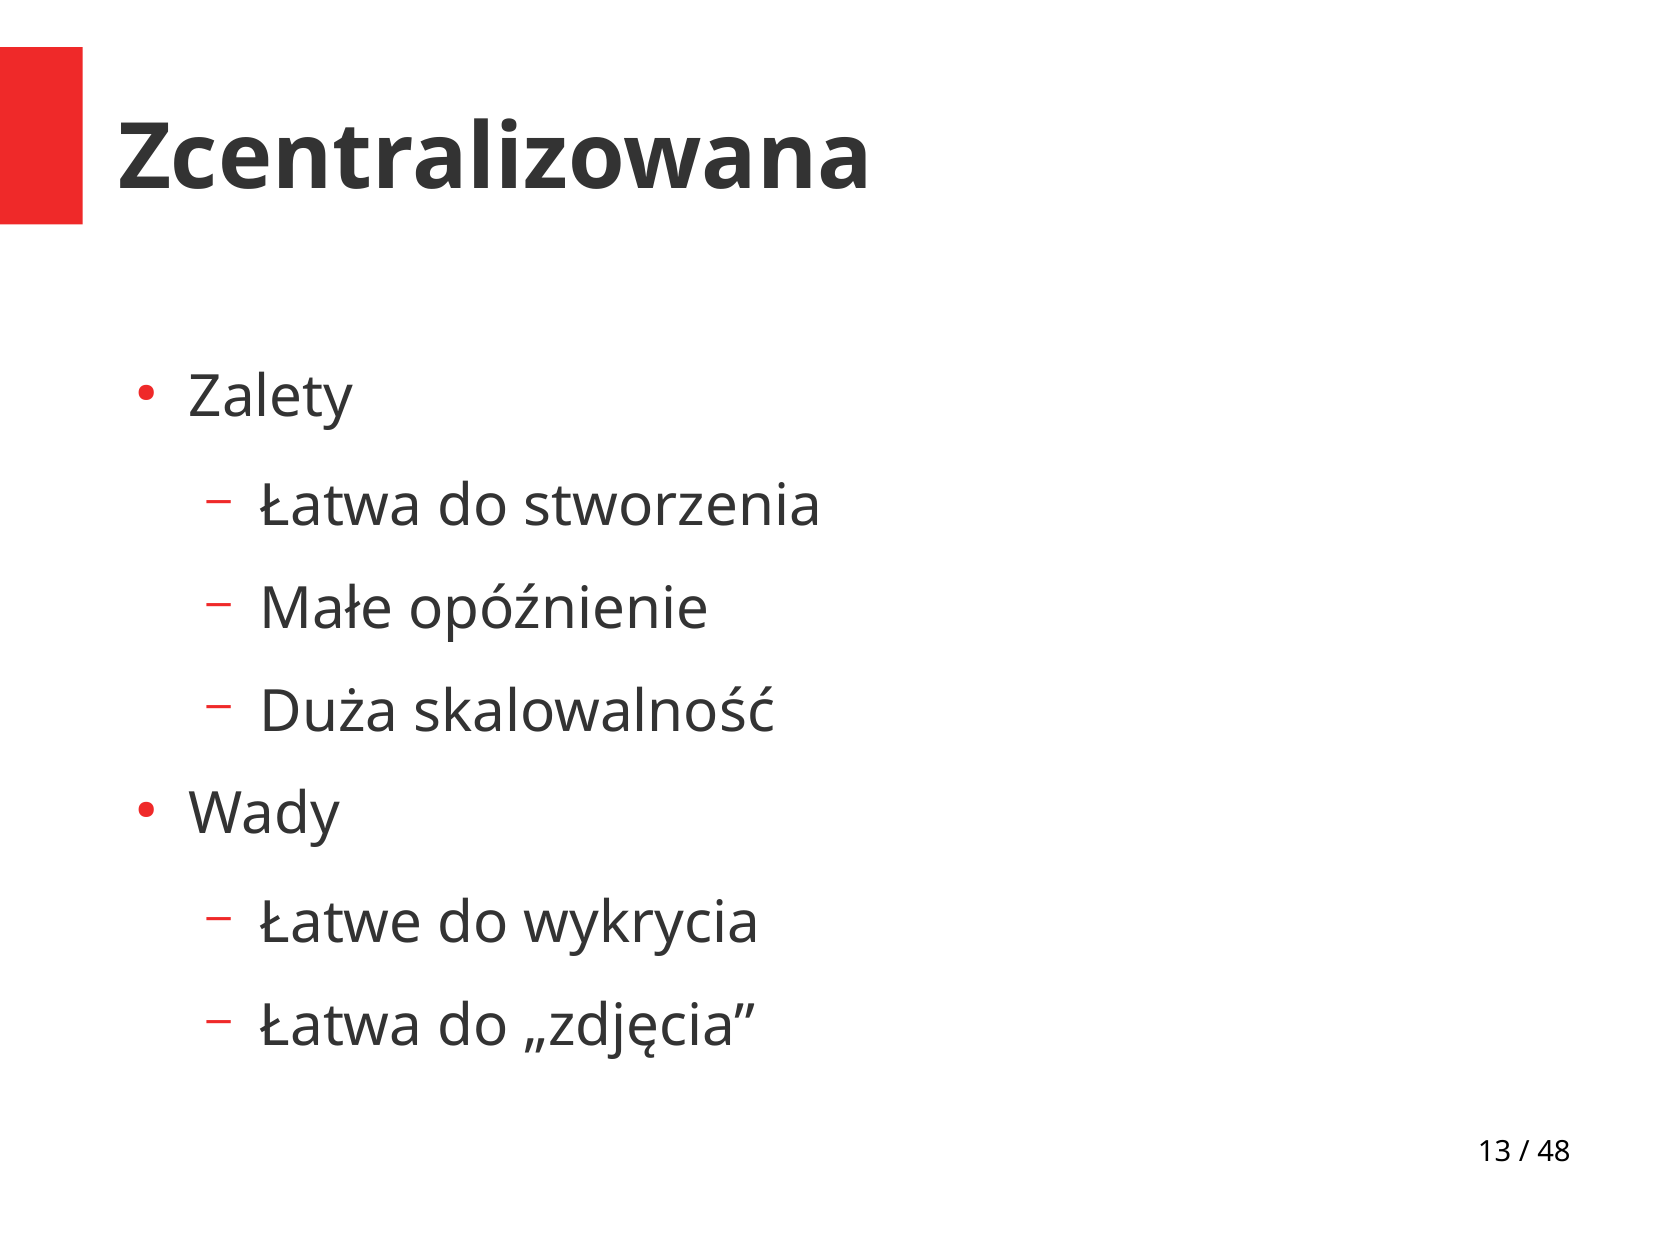

# Zcentralizowana
Zalety
Łatwa do stworzenia
Małe opóźnienie
Duża skalowalność
Wady
Łatwe do wykrycia
Łatwa do „zdjęcia”
13